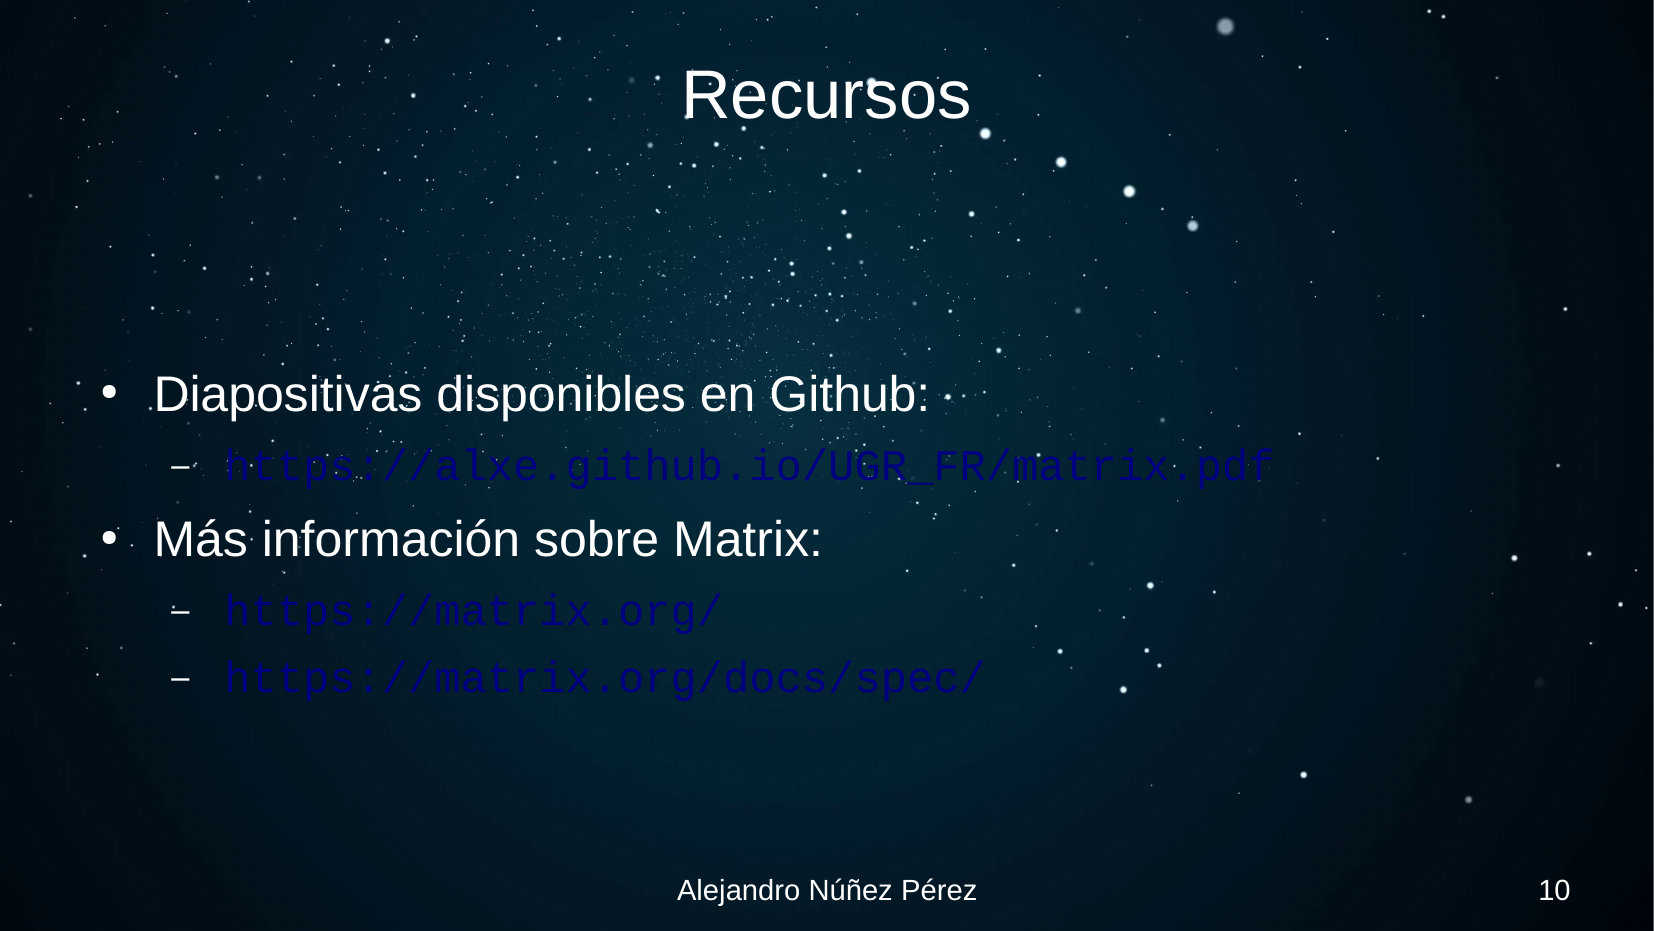

# Recursos
Diapositivas disponibles en Github:
https://alxe.github.io/UGR_FR/matrix.pdf
Más información sobre Matrix:
https://matrix.org/
https://matrix.org/docs/spec/
10